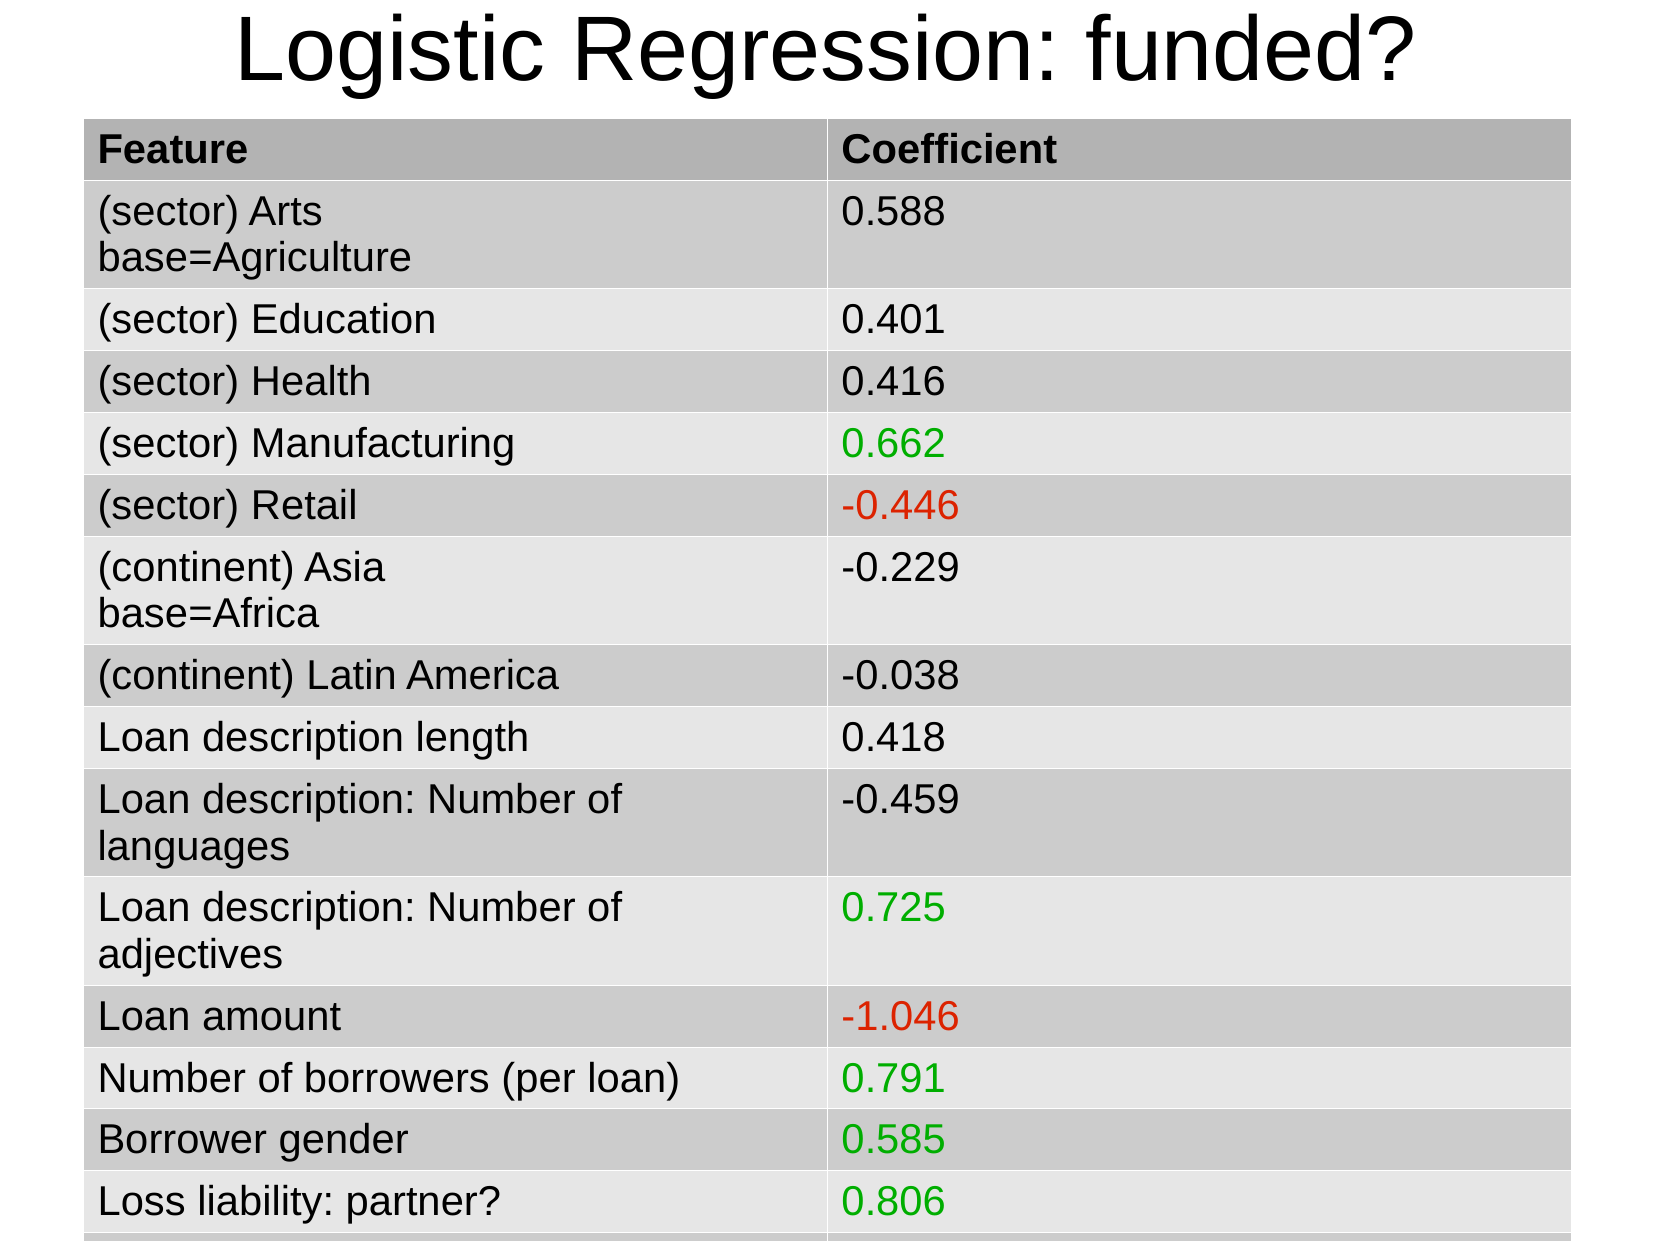

# Logistic Regression: funded?
| Feature | Coefficient |
| --- | --- |
| (sector) Arts base=Agriculture | 0.588 |
| (sector) Education | 0.401 |
| (sector) Health | 0.416 |
| (sector) Manufacturing | 0.662 |
| (sector) Retail | -0.446 |
| (continent) Asia base=Africa | -0.229 |
| (continent) Latin America | -0.038 |
| Loan description length | 0.418 |
| Loan description: Number of languages | -0.459 |
| Loan description: Number of adjectives | 0.725 |
| Loan amount | -1.046 |
| Number of borrowers (per loan) | 0.791 |
| Borrower gender | 0.585 |
| Loss liability: partner? | 0.806 |
| Partner currently active? | 0.464 |
| Partner: Number of days as member | 0.601 |